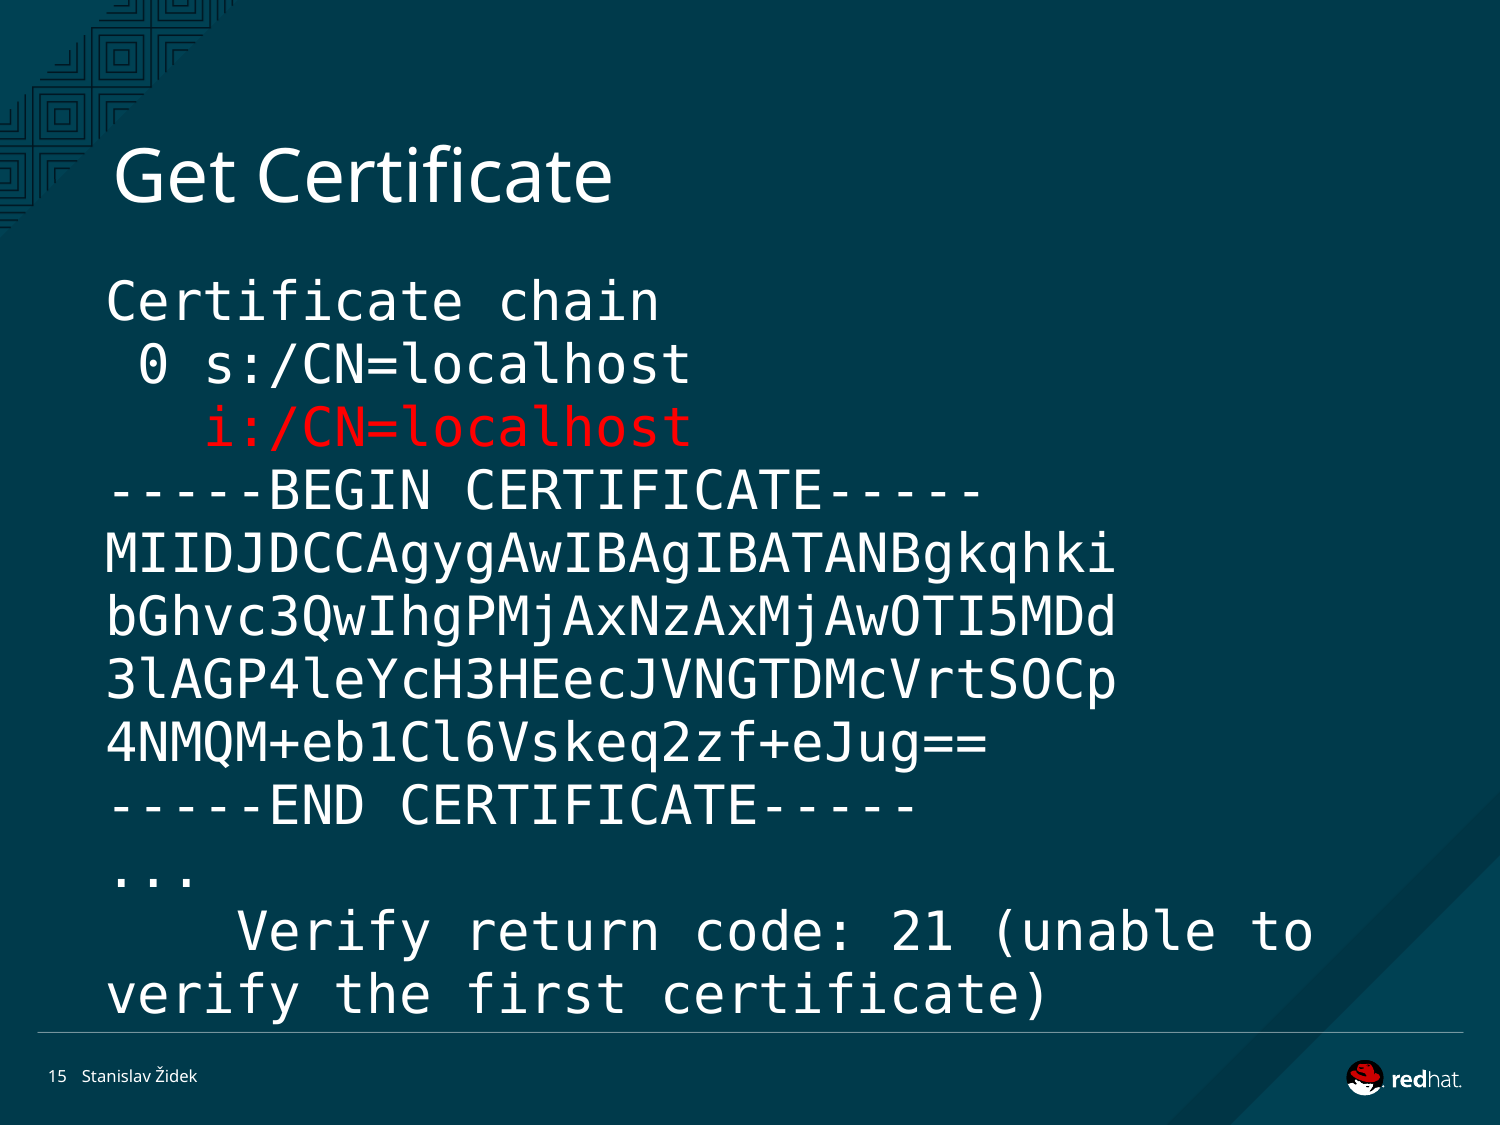

# Get Certificate
Certificate chain
 0 s:/CN=localhost
 i:/CN=localhost
-----BEGIN CERTIFICATE-----
MIIDJDCCAgygAwIBAgIBATANBgkqhki
bGhvc3QwIhgPMjAxNzAxMjAwOTI5MDd
3lAGP4leYcH3HEecJVNGTDMcVrtSOCp
4NMQM+eb1Cl6Vskeq2zf+eJug==
-----END CERTIFICATE-----
...
 Verify return code: 21 (unable to verify the first certificate)
15
Stanislav Židek